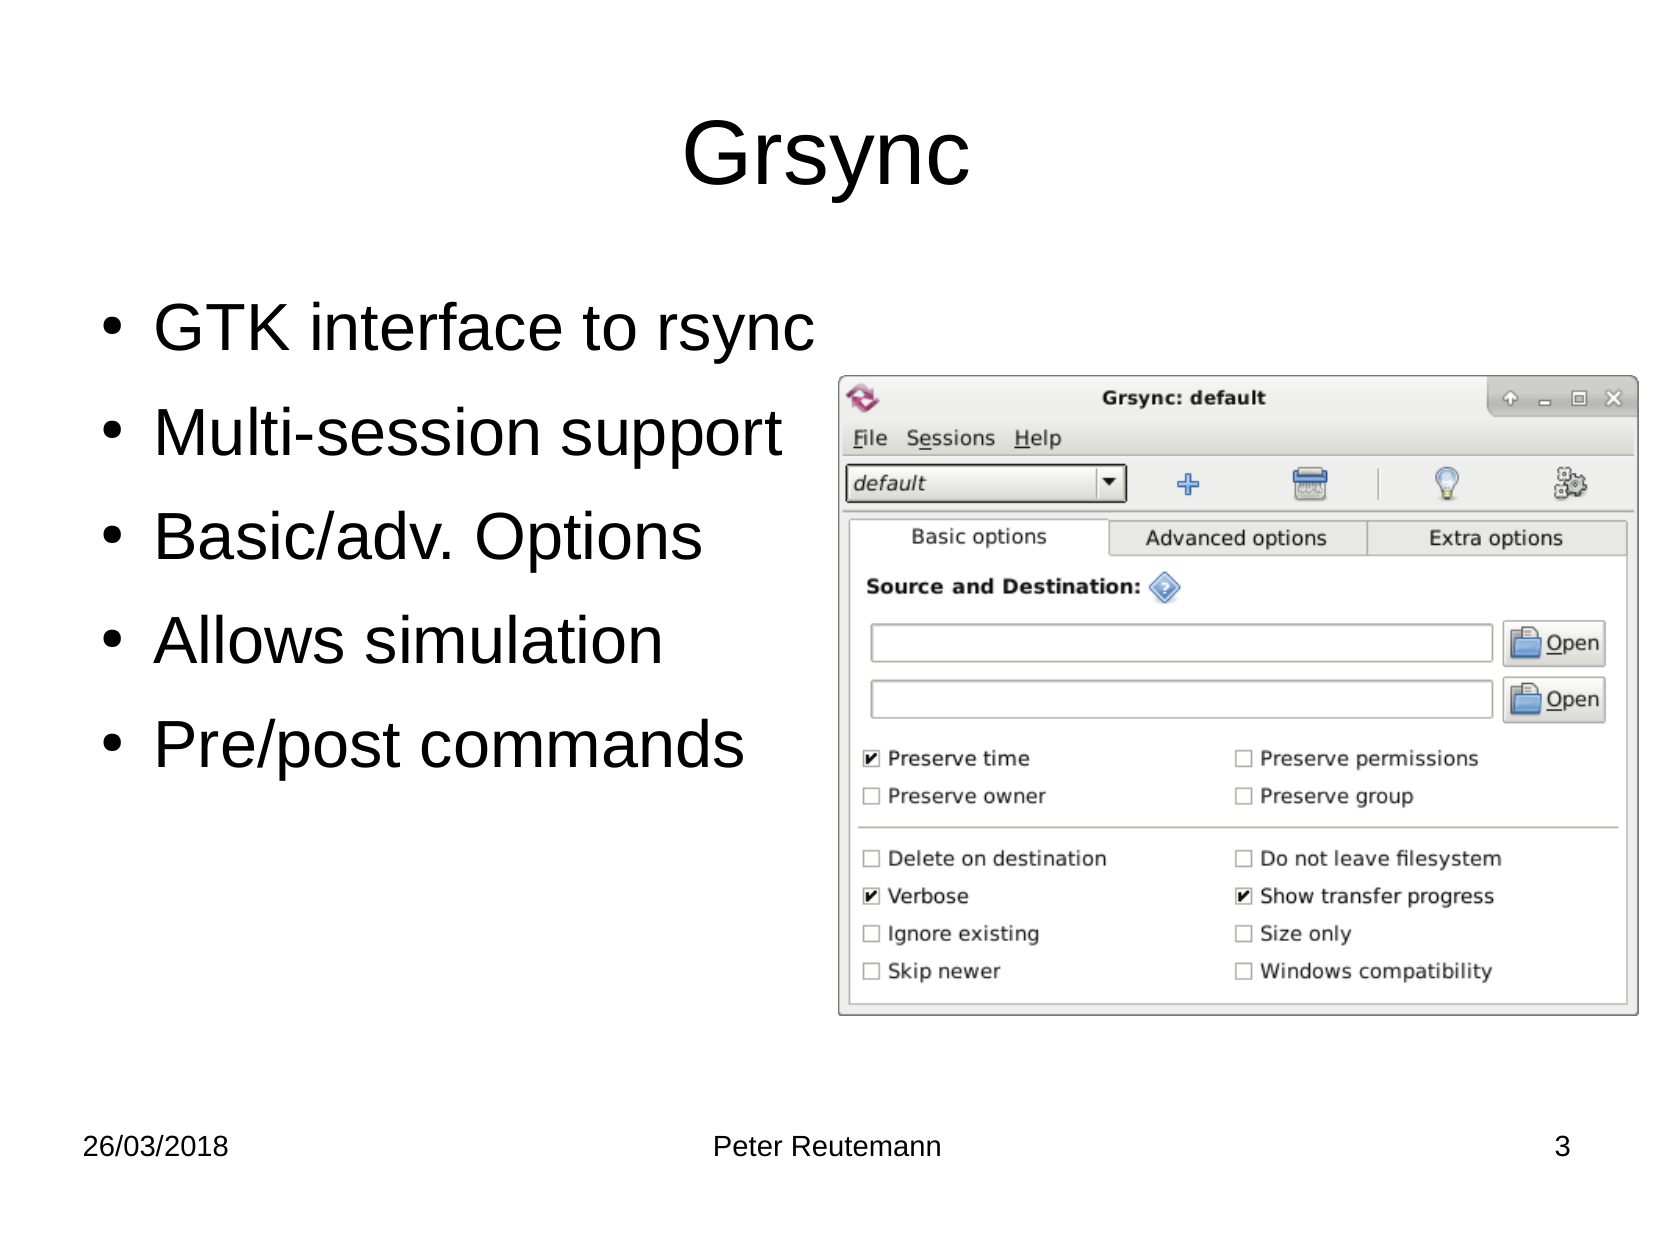

# Grsync
GTK interface to rsync
Multi-session support
Basic/adv. Options
Allows simulation
Pre/post commands
26/03/2018
Peter Reutemann
3